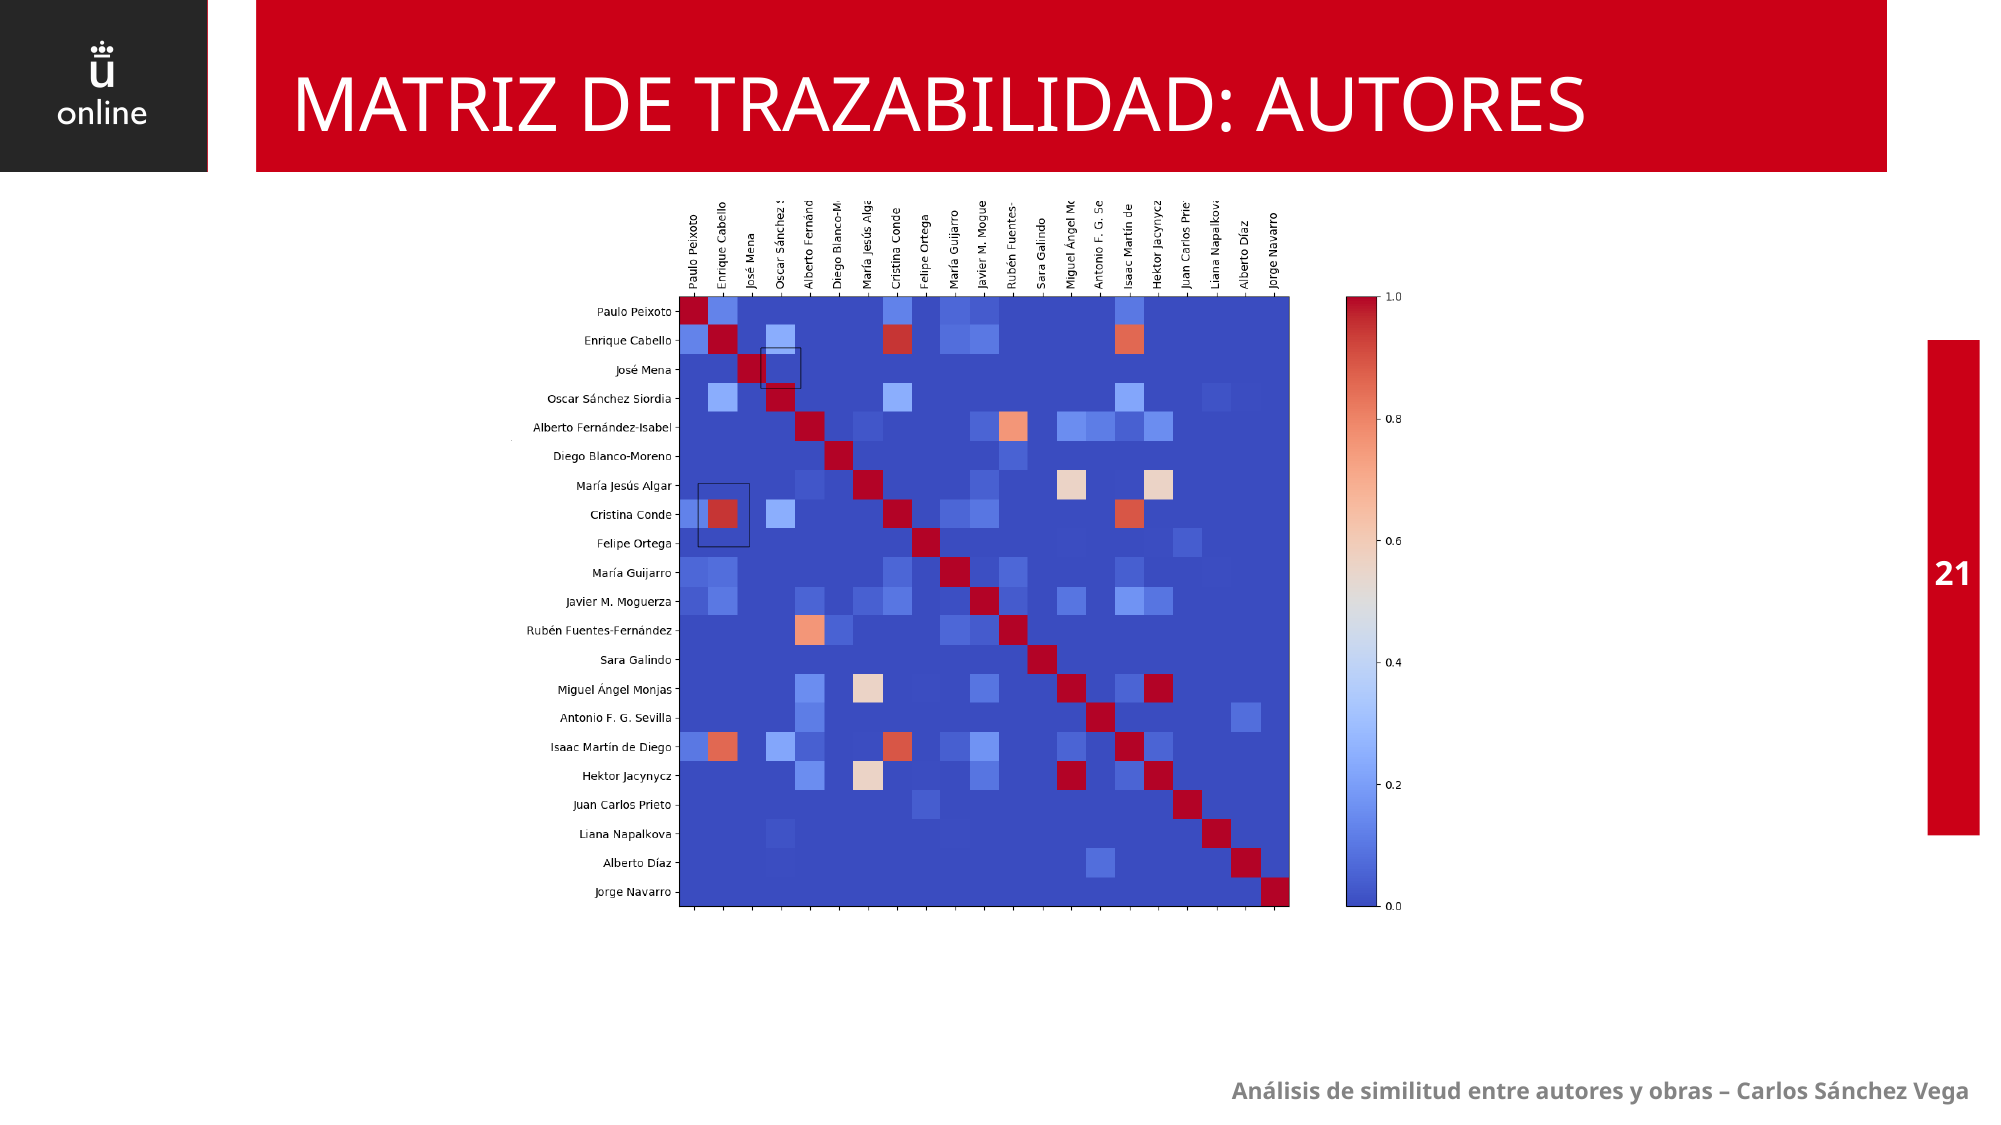

# MATRIZ DE TRAZABILIDAD: AUTORES
Análisis de similitud entre autores y obras – Carlos Sánchez Vega